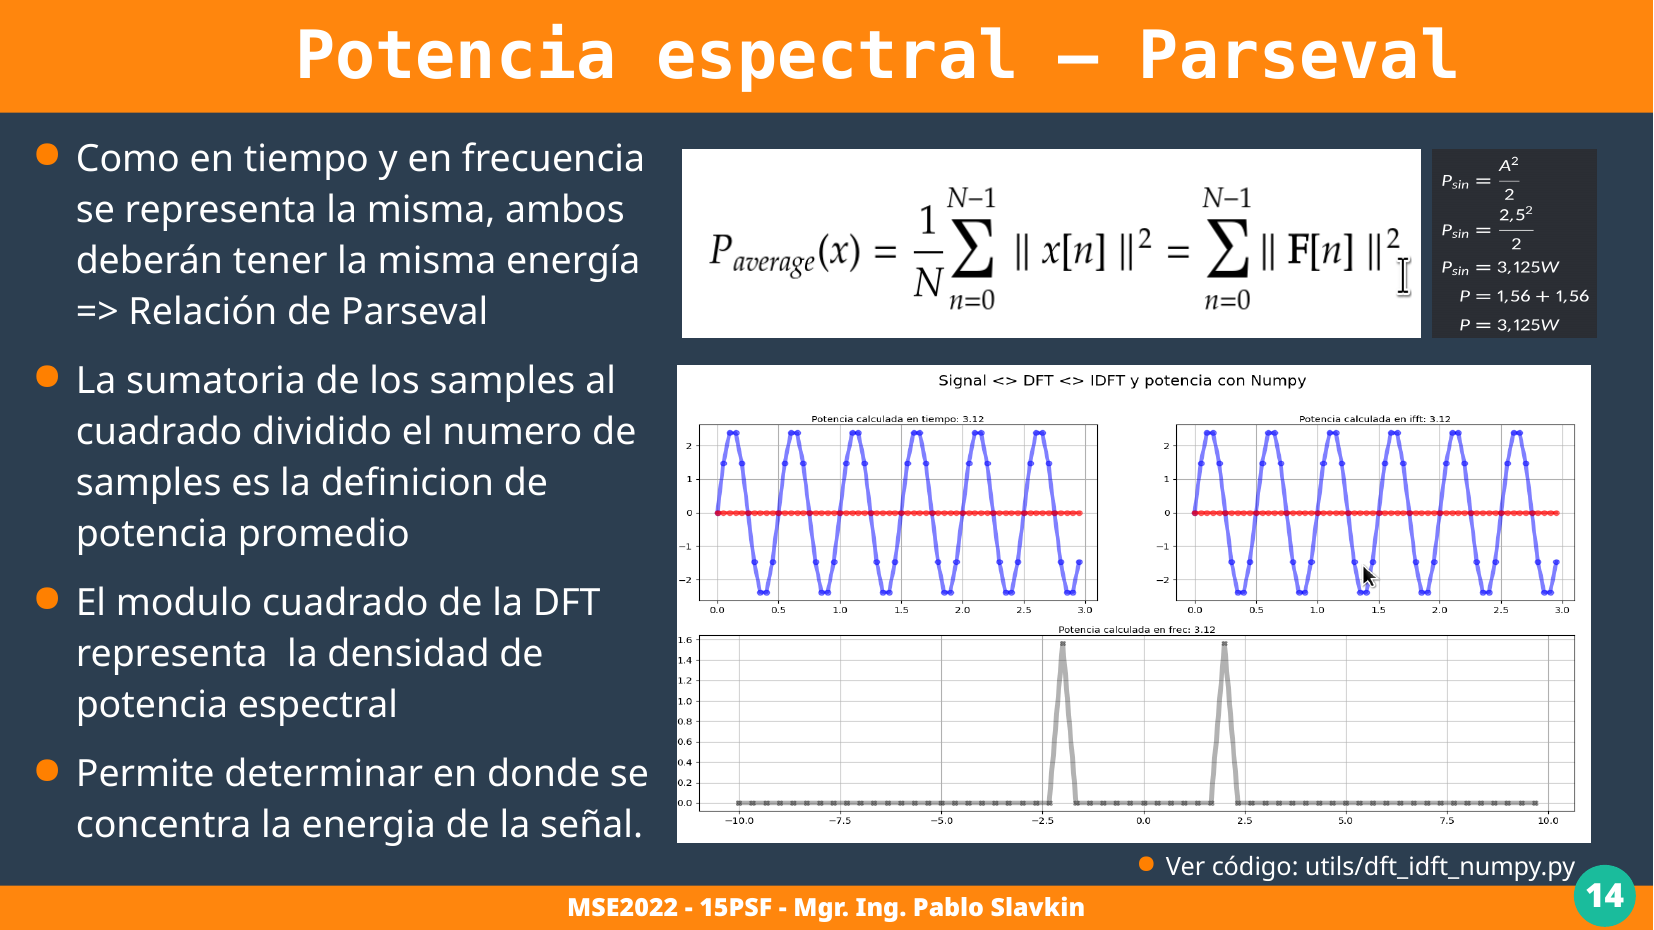

# Potencia espectral – Parseval
Como en tiempo y en frecuencia se representa la misma, ambos deberán tener la misma energía => Relación de Parseval
La sumatoria de los samples al cuadrado dividido el numero de samples es la definicion de potencia promedio
El modulo cuadrado de la DFT representa la densidad de potencia espectral
Permite determinar en donde se concentra la energia de la señal.
Ver código: utils/dft_idft_numpy.py
MSE2022 - 15PSF - Mgr. Ing. Pablo Slavkin